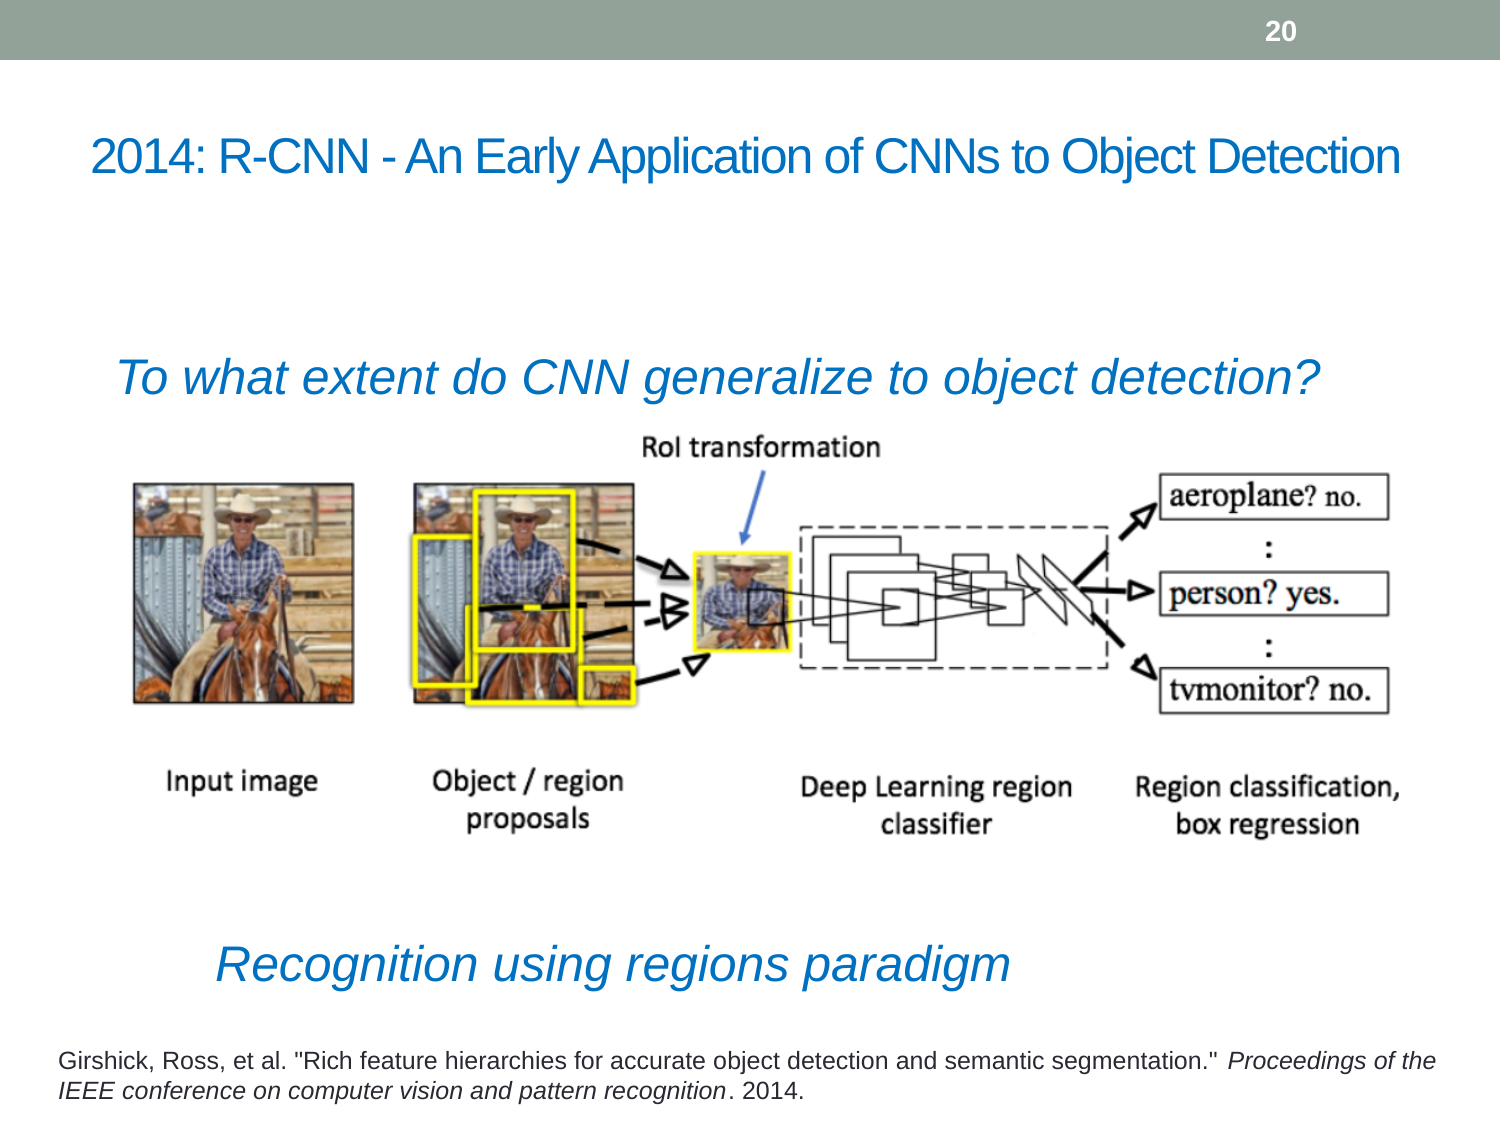

# 2014: R-CNN - An Early Application of CNNs to Object Detection
To what extent do CNN generalize to object detection?
Recognition using regions paradigm
Girshick, Ross, et al. "Rich feature hierarchies for accurate object detection and semantic segmentation." Proceedings of the IEEE conference on computer vision and pattern recognition. 2014.